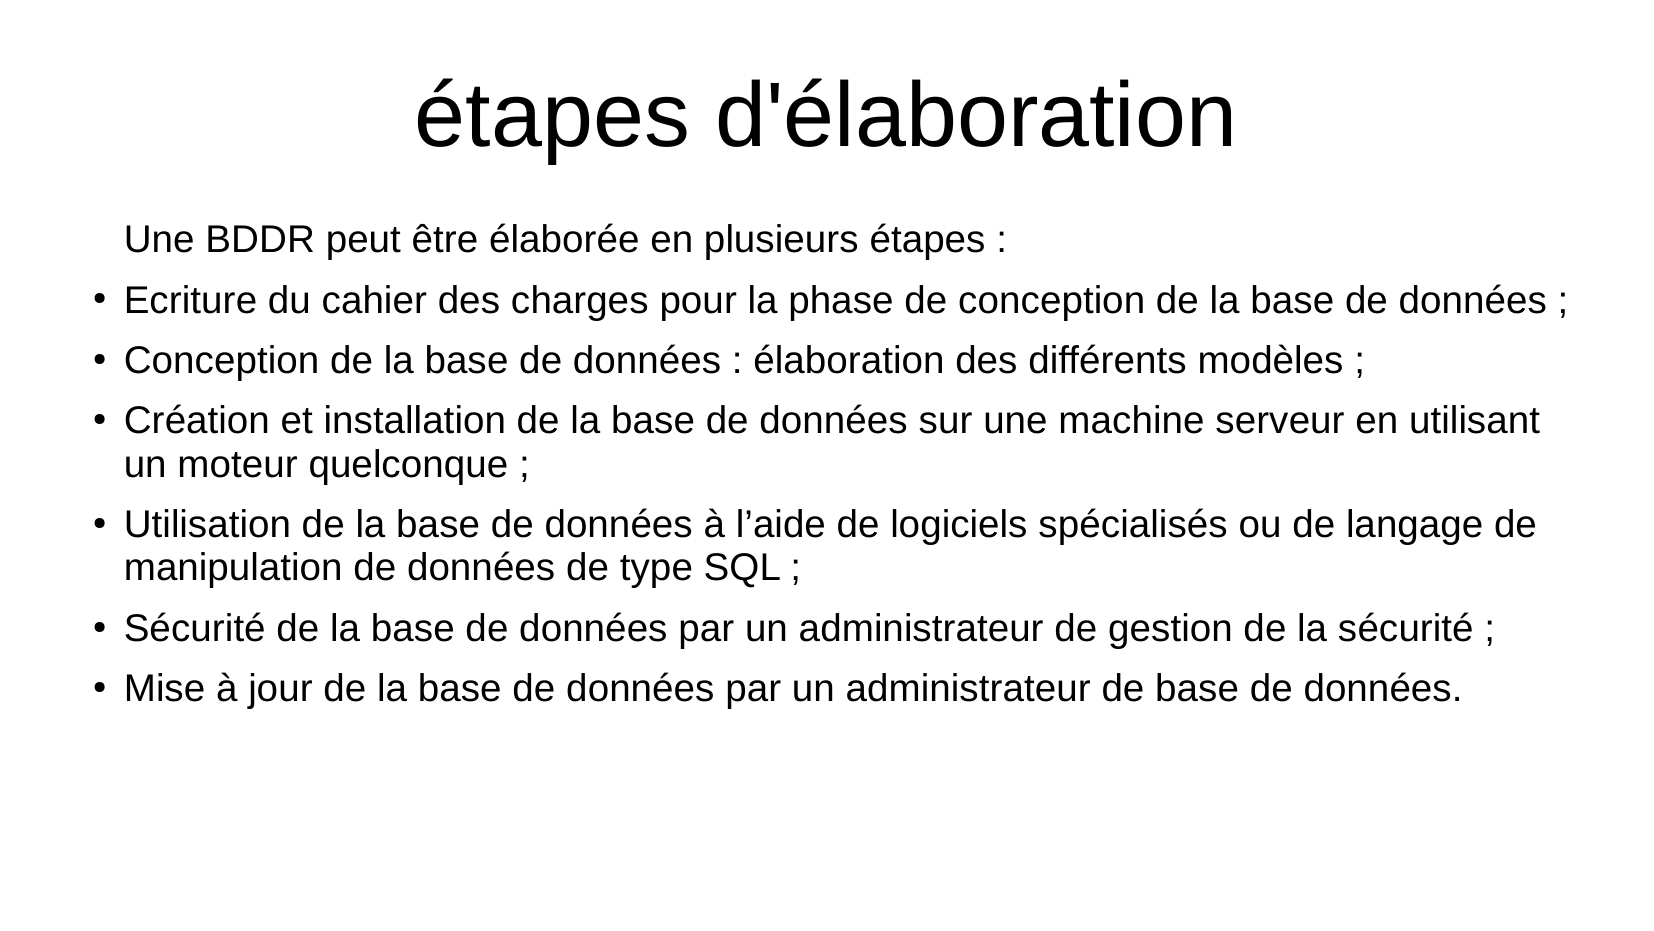

# étapes d'élaboration
Une BDDR peut être élaborée en plusieurs étapes :
Ecriture du cahier des charges pour la phase de conception de la base de données ;
Conception de la base de données : élaboration des différents modèles ;
Création et installation de la base de données sur une machine serveur en utilisant un moteur quelconque ;
Utilisation de la base de données à l’aide de logiciels spécialisés ou de langage de manipulation de données de type SQL ;
Sécurité de la base de données par un administrateur de gestion de la sécurité ;
Mise à jour de la base de données par un administrateur de base de données.